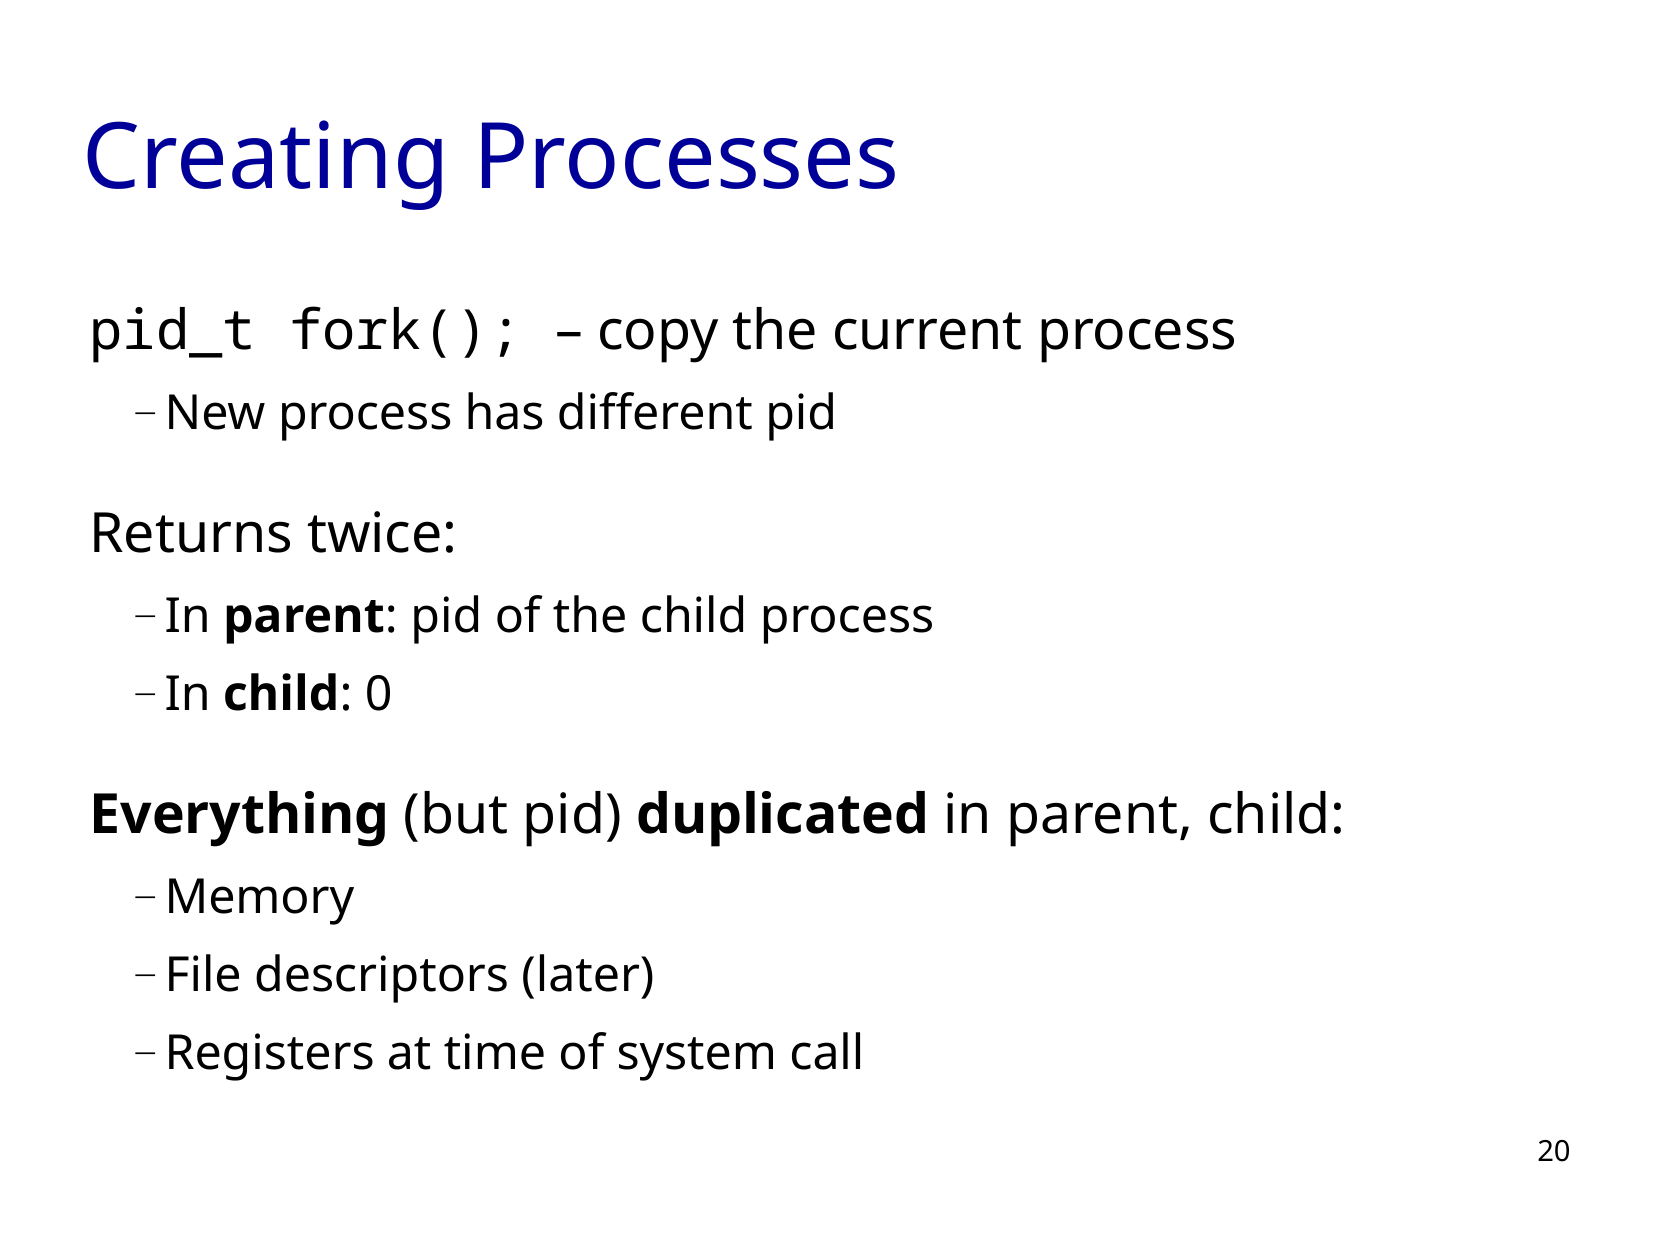

# Creating Processes
pid_t fork(); – copy the current process
New process has different pid
Returns twice:
In parent: pid of the child process
In child: 0
Everything (but pid) duplicated in parent, child:
Memory
File descriptors (later)
Registers at time of system call
20